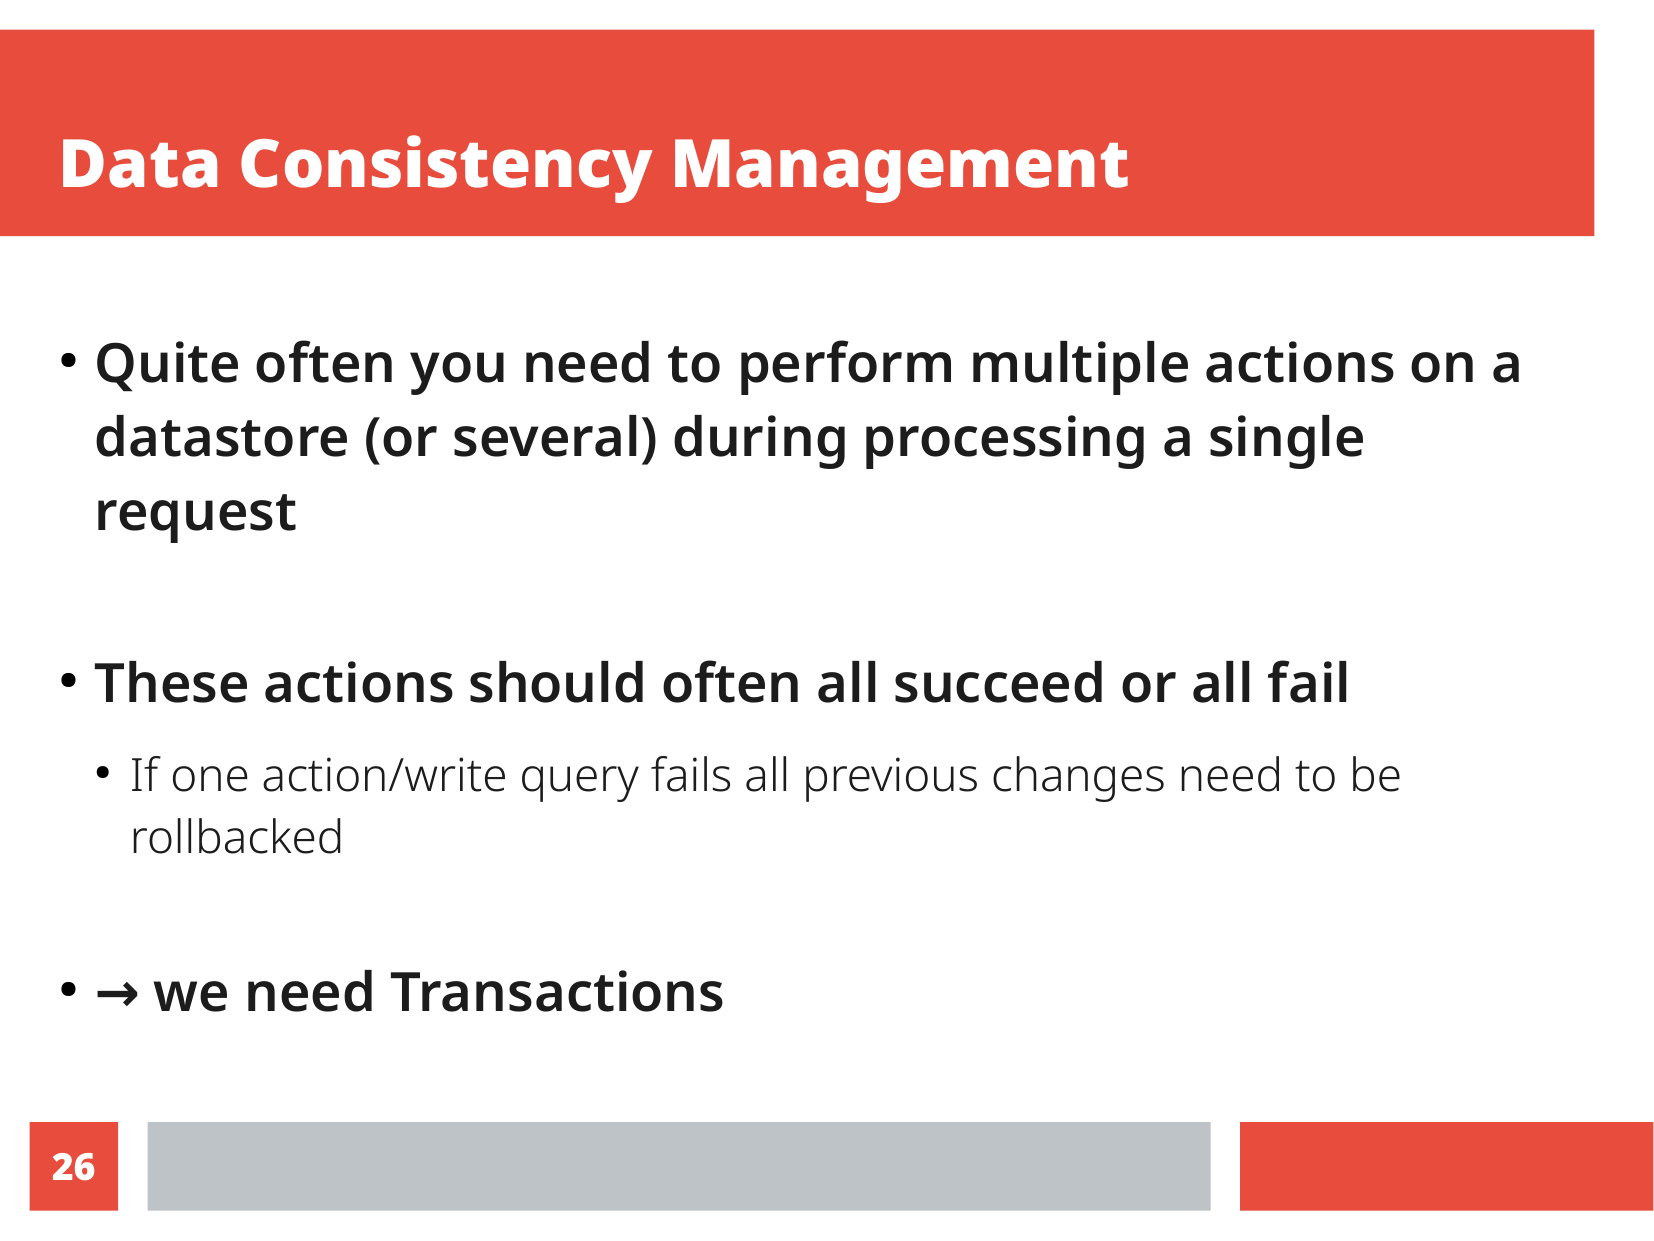

# Data Consistency Management
Quite often you need to perform multiple actions on a datastore (or several) during processing a single request
These actions should often all succeed or all fail
If one action/write query fails all previous changes need to be rollbacked
→ we need Transactions
26